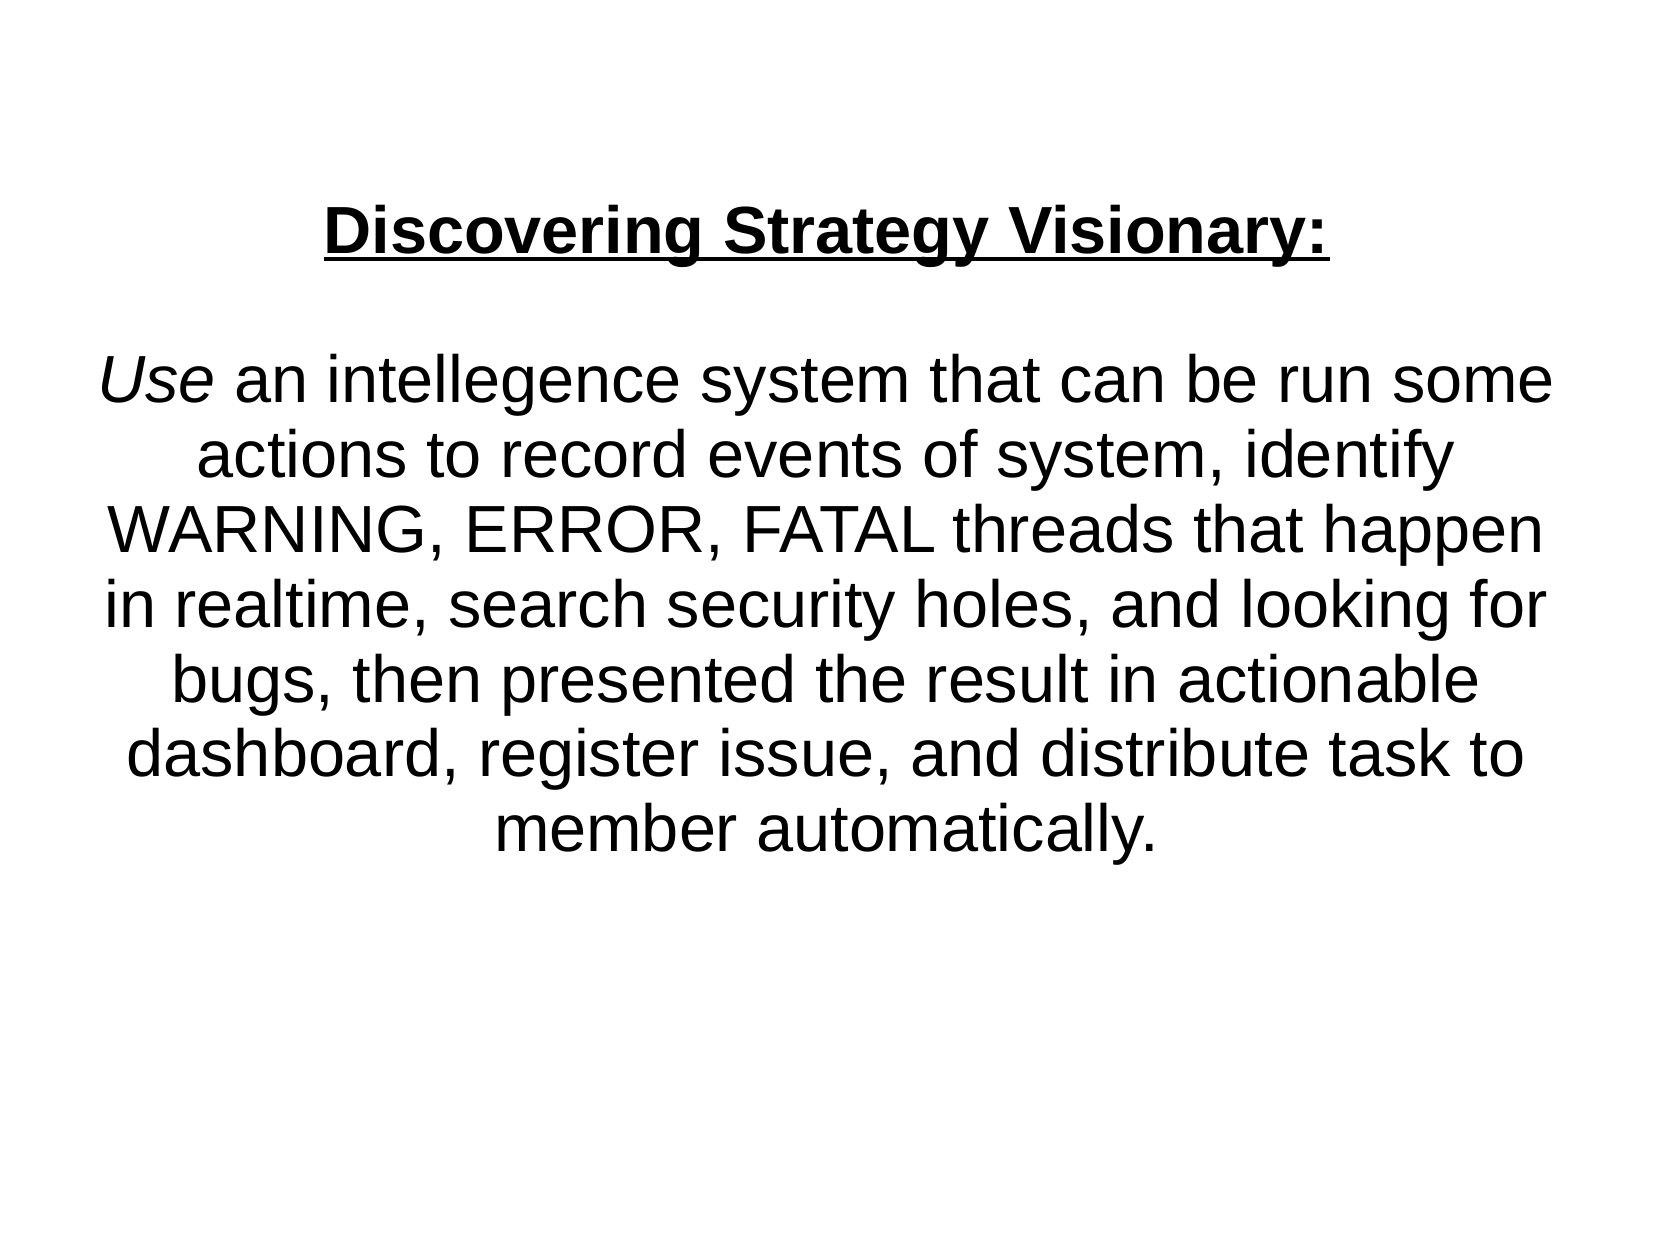

# Discovering Strategy Visionary:
Use an intellegence system that can be run some actions to record events of system, identify WARNING, ERROR, FATAL threads that happen in realtime, search security holes, and looking for bugs, then presented the result in actionable dashboard, register issue, and distribute task to member automatically.